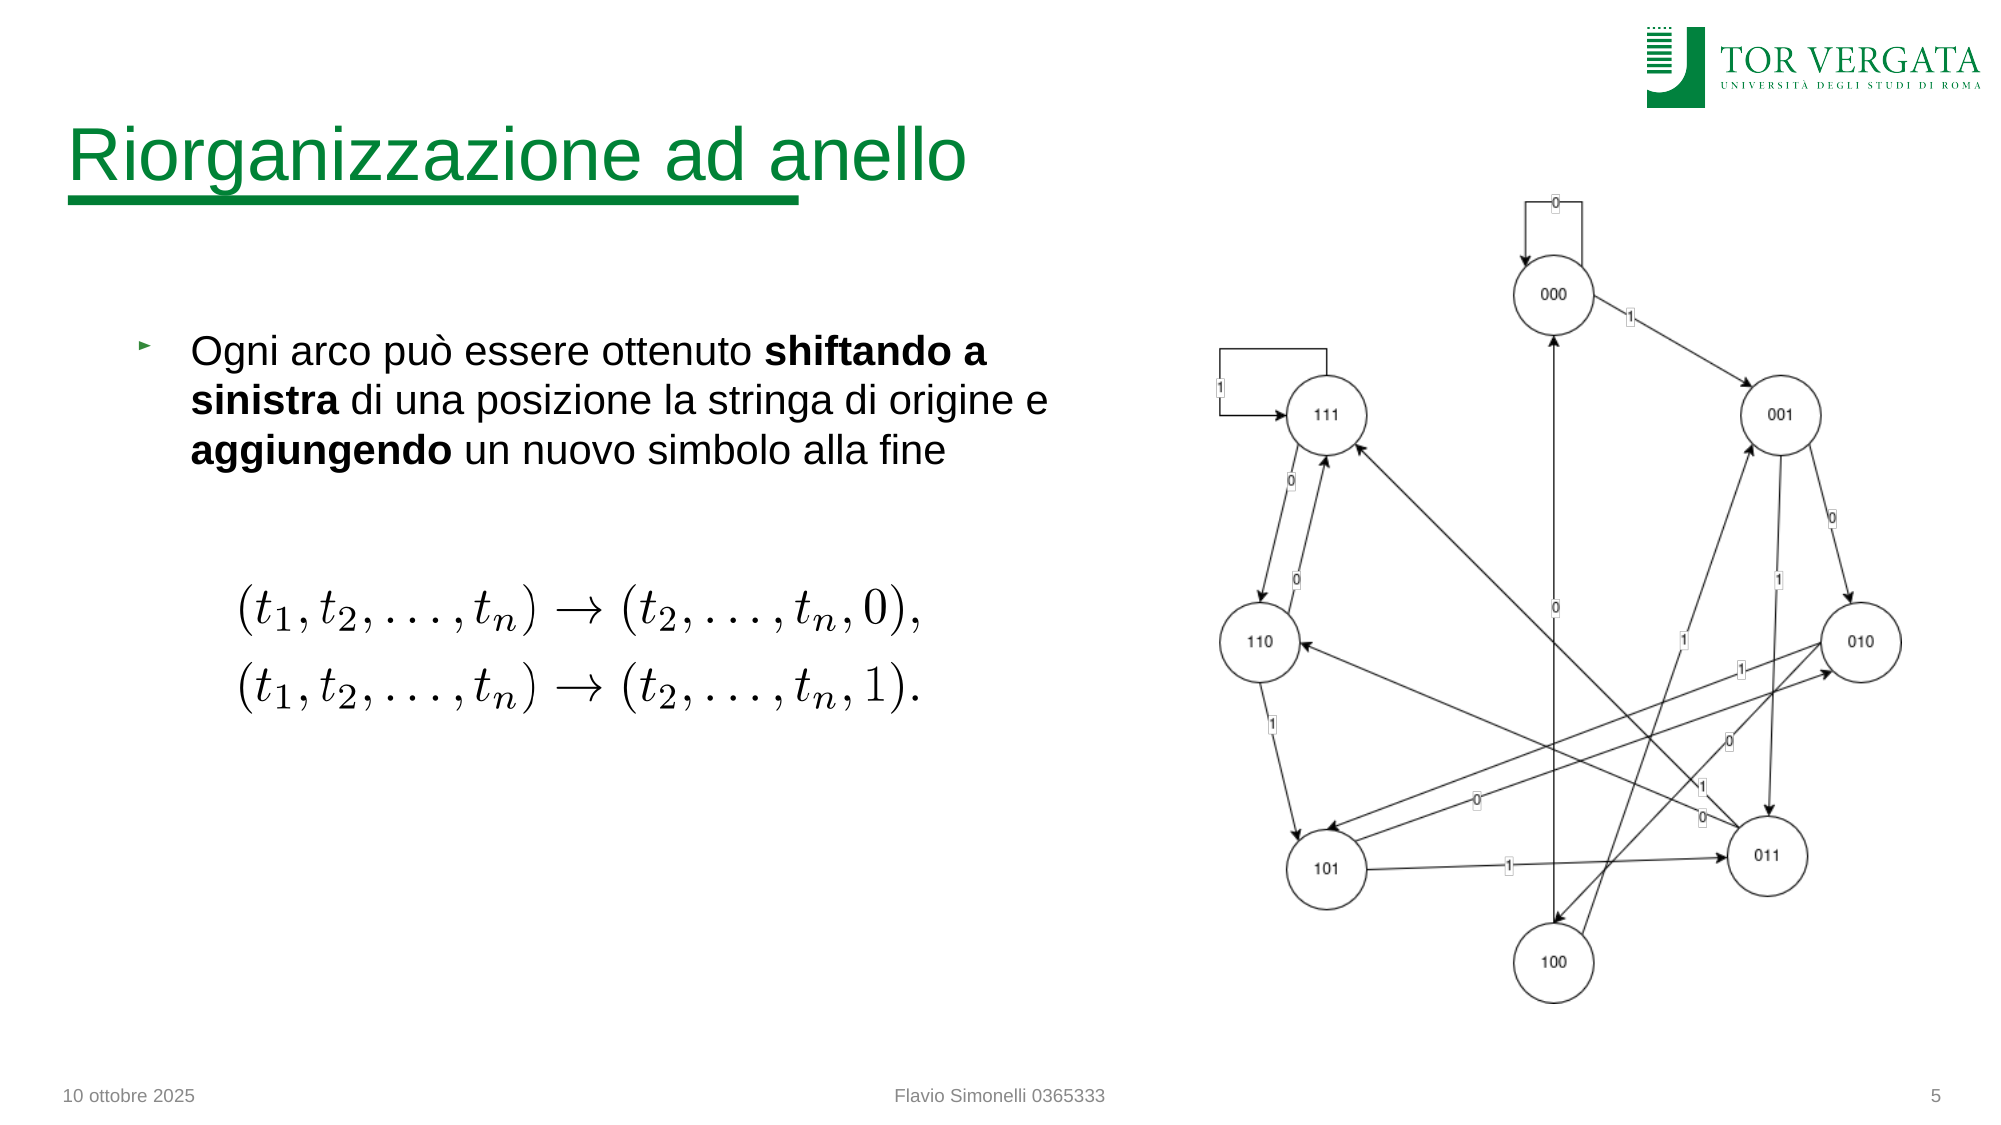

# Riorganizzazione ad anello
Ogni arco può essere ottenuto shiftando a sinistra di una posizione la stringa di origine e aggiungendo un nuovo simbolo alla fine
10 ottobre 2025
Flavio Simonelli 0365333
5